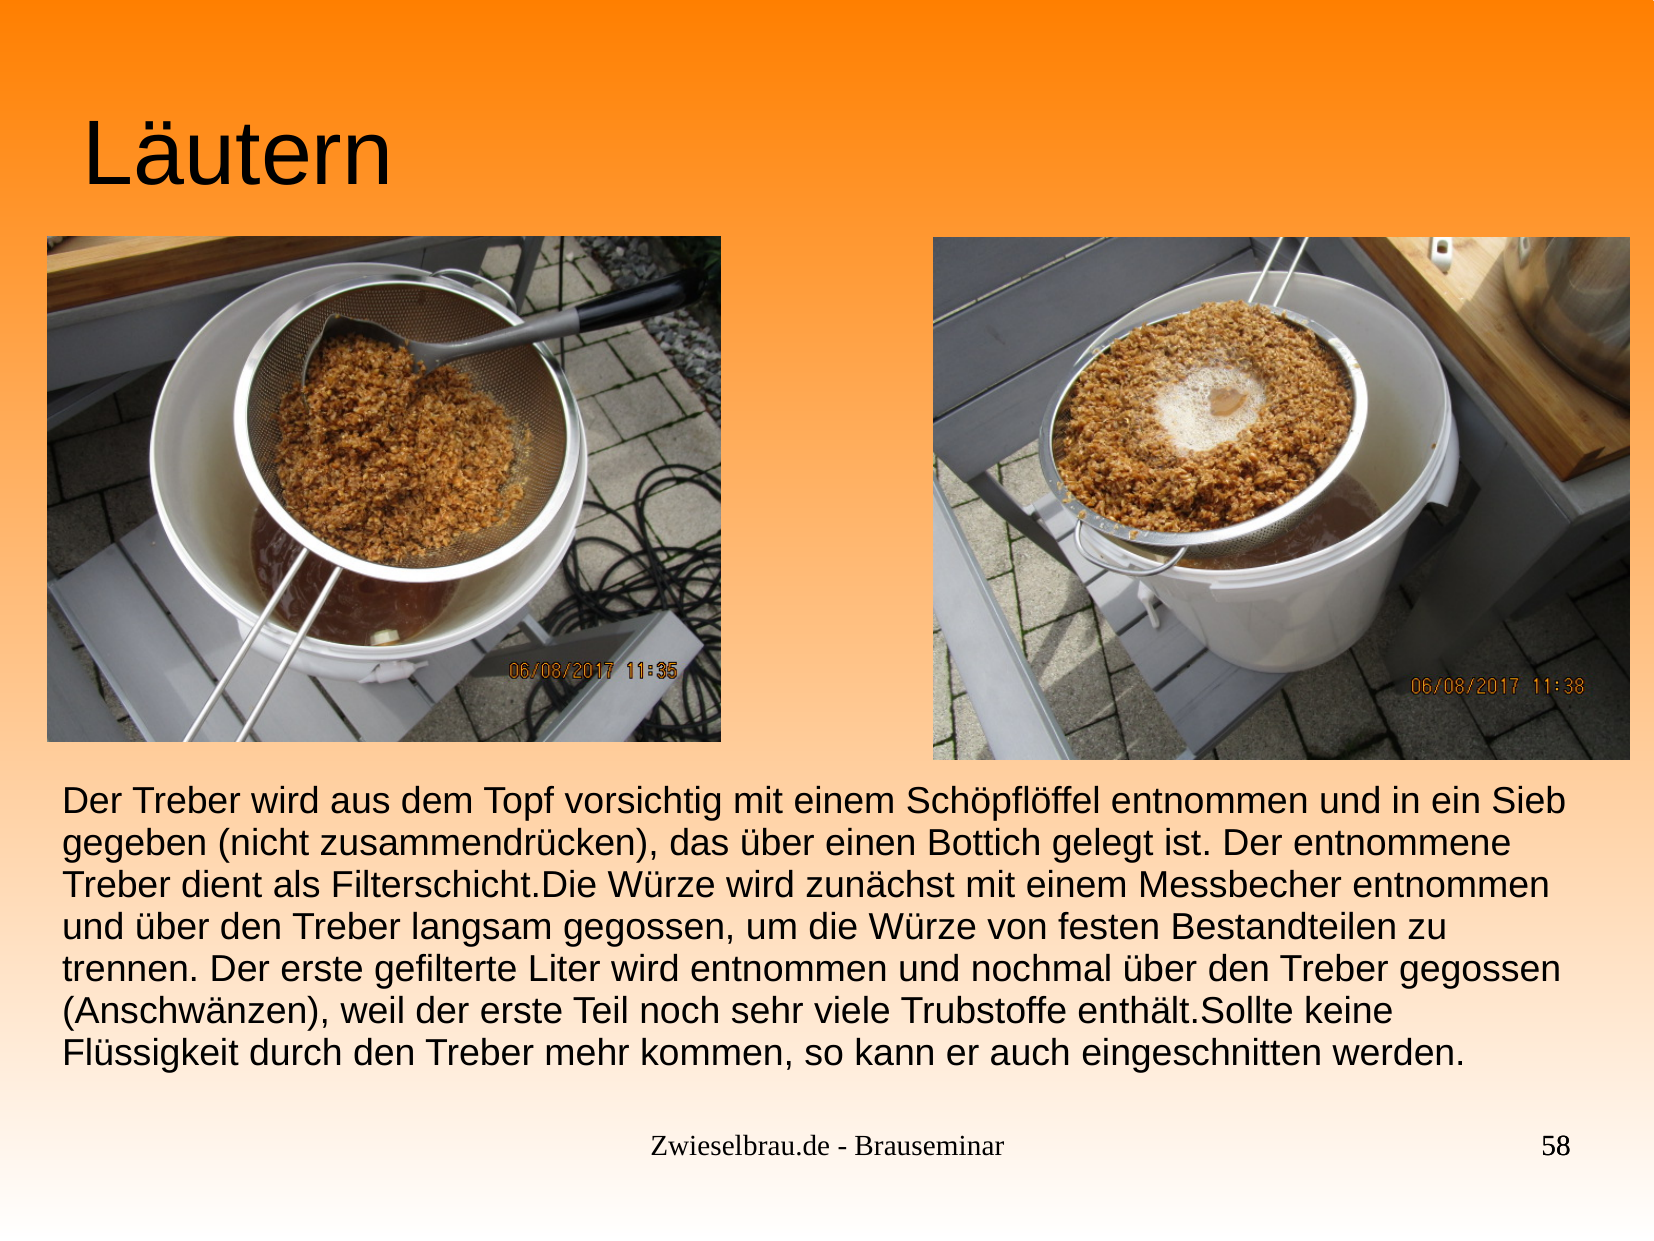

# Läutern
Der Treber wird aus dem Topf vorsichtig mit einem Schöpflöffel entnommen und in ein Sieb gegeben (nicht zusammendrücken), das über einen Bottich gelegt ist. Der entnommene Treber dient als Filterschicht.Die Würze wird zunächst mit einem Messbecher entnommen und über den Treber langsam gegossen, um die Würze von festen Bestandteilen zu trennen. Der erste gefilterte Liter wird entnommen und nochmal über den Treber gegossen (Anschwänzen), weil der erste Teil noch sehr viele Trubstoffe enthält.Sollte keine Flüssigkeit durch den Treber mehr kommen, so kann er auch eingeschnitten werden.
Zwieselbrau.de - Brauseminar
58